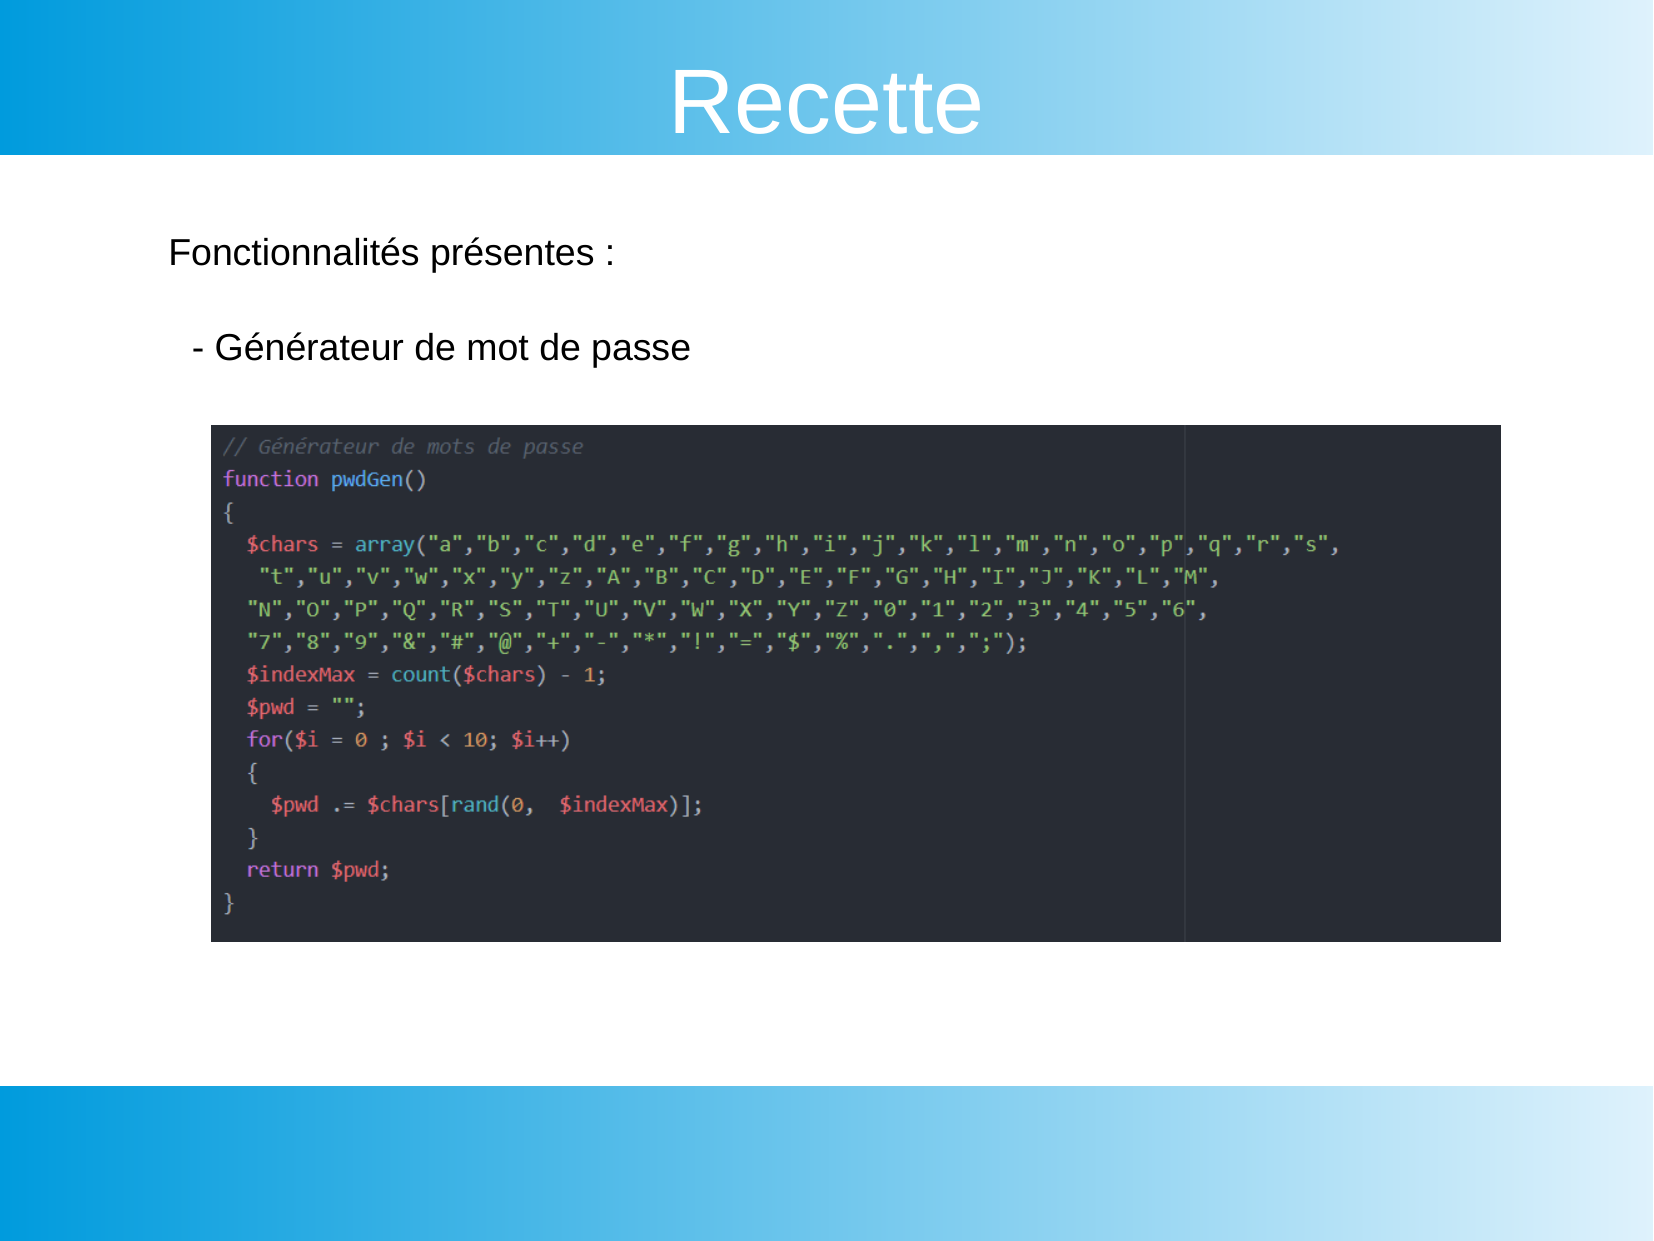

# Recette
Fonctionnalités présentes :
- Générateur de mot de passe